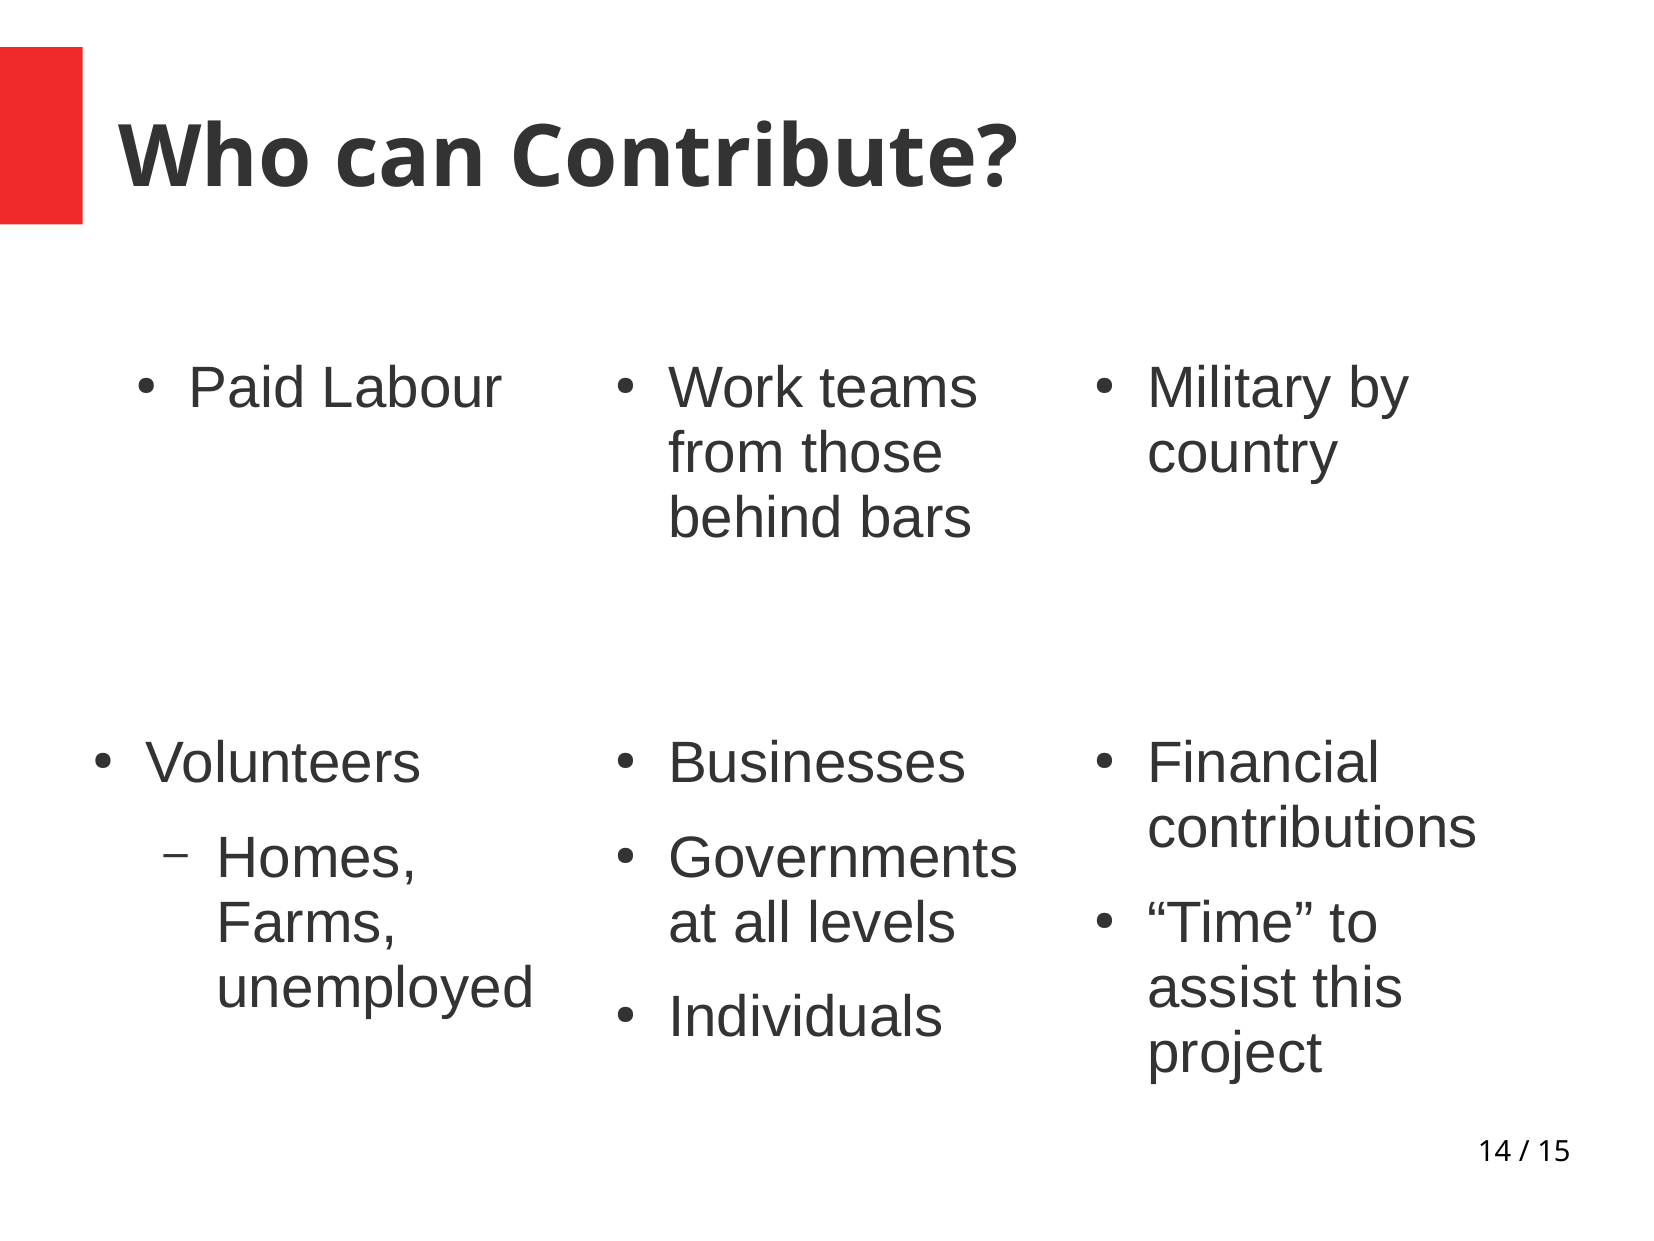

# Who can Contribute?
Paid Labour
Work teams from those behind bars
Military by country
Volunteers
Homes, Farms, unemployed
Businesses
Governments at all levels
Individuals
Financial contributions
“Time” to assist this project
14